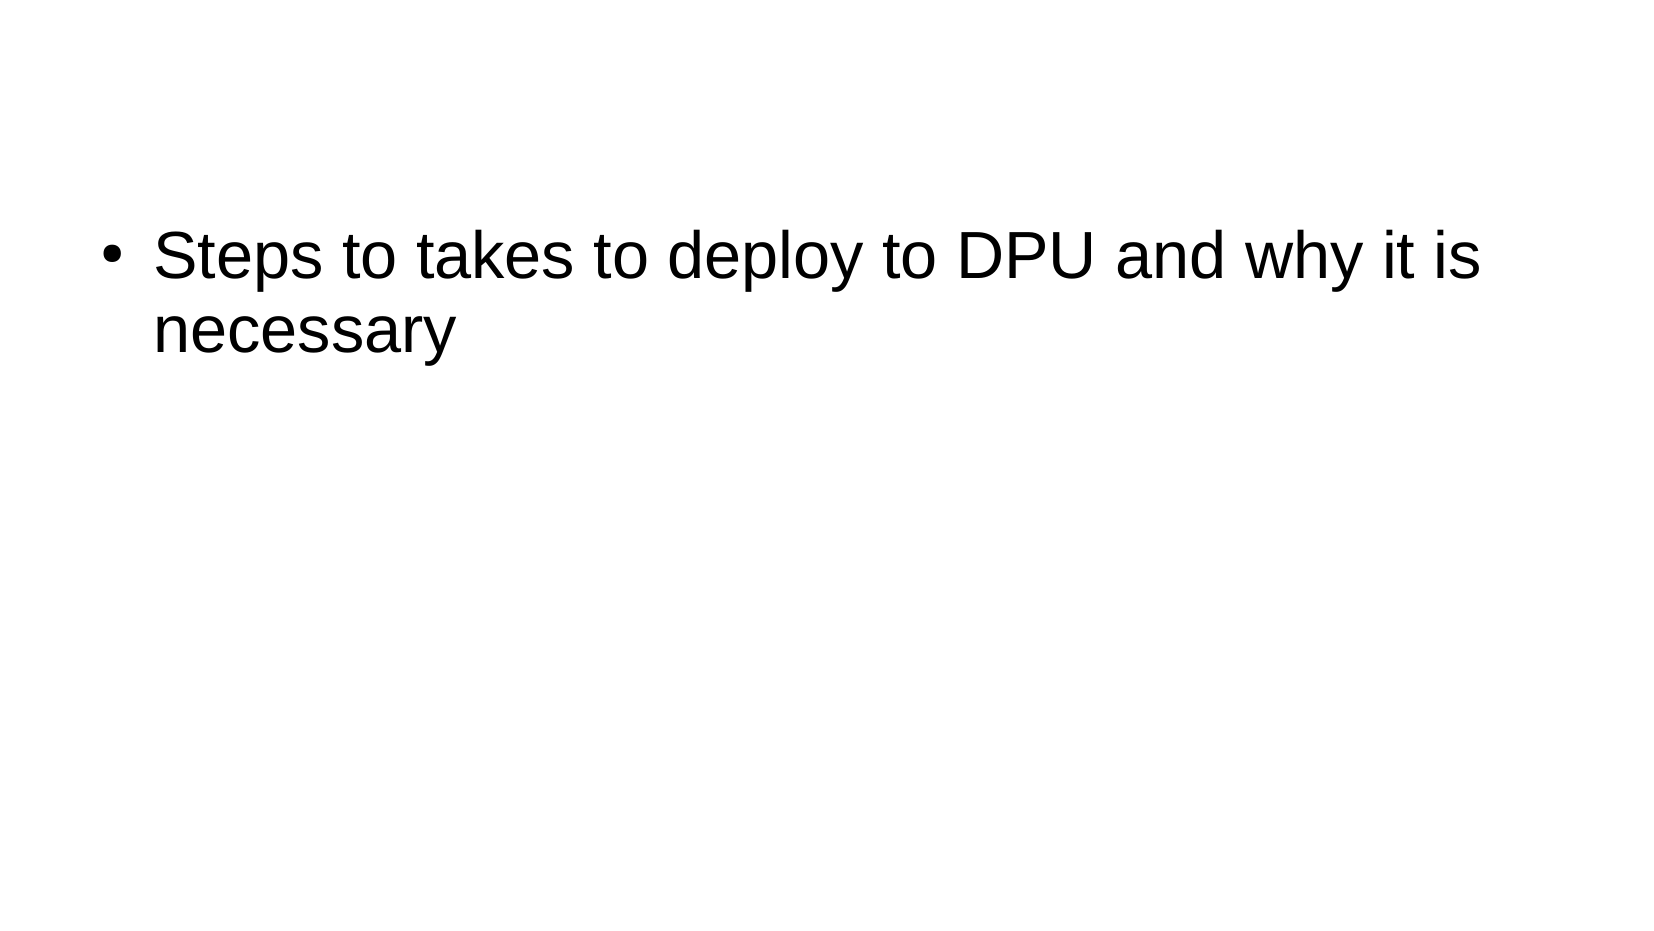

# Steps to takes to deploy to DPU and why it is necessary